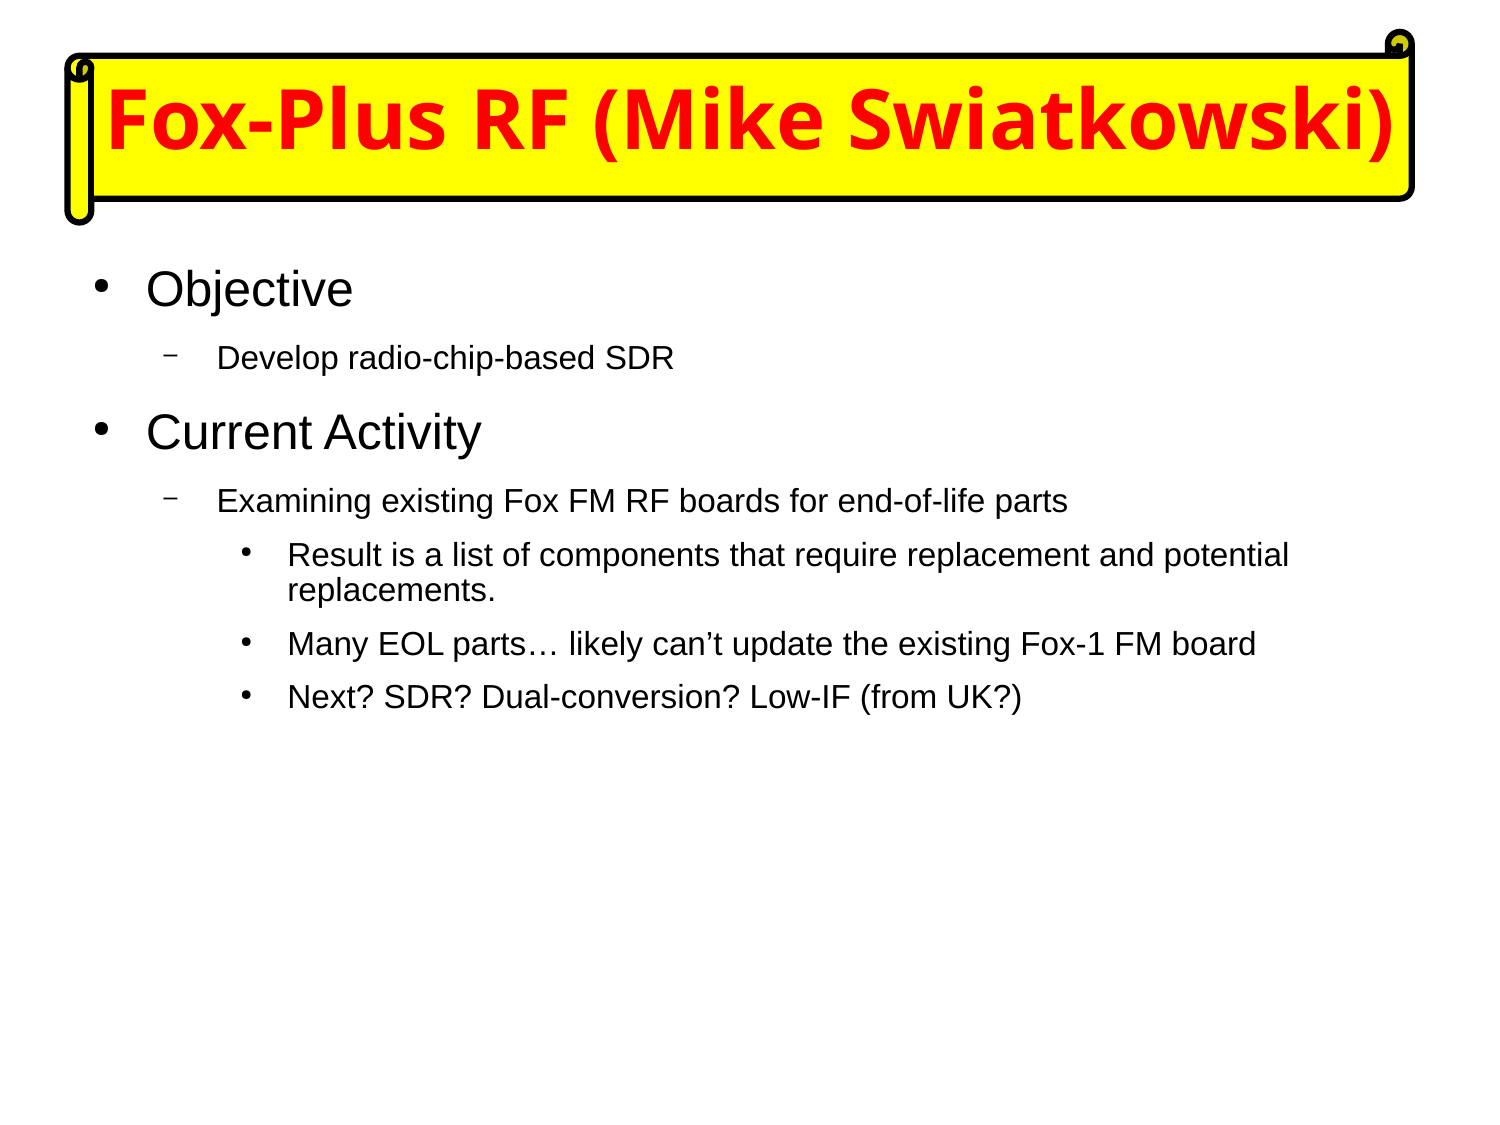

Fox-Plus RF (Mike Swiatkowski)
# Objective
Develop radio-chip-based SDR
Current Activity
Examining existing Fox FM RF boards for end-of-life parts
Result is a list of components that require replacement and potential replacements.
Many EOL parts… likely can’t update the existing Fox-1 FM board
Next? SDR? Dual-conversion? Low-IF (from UK?)